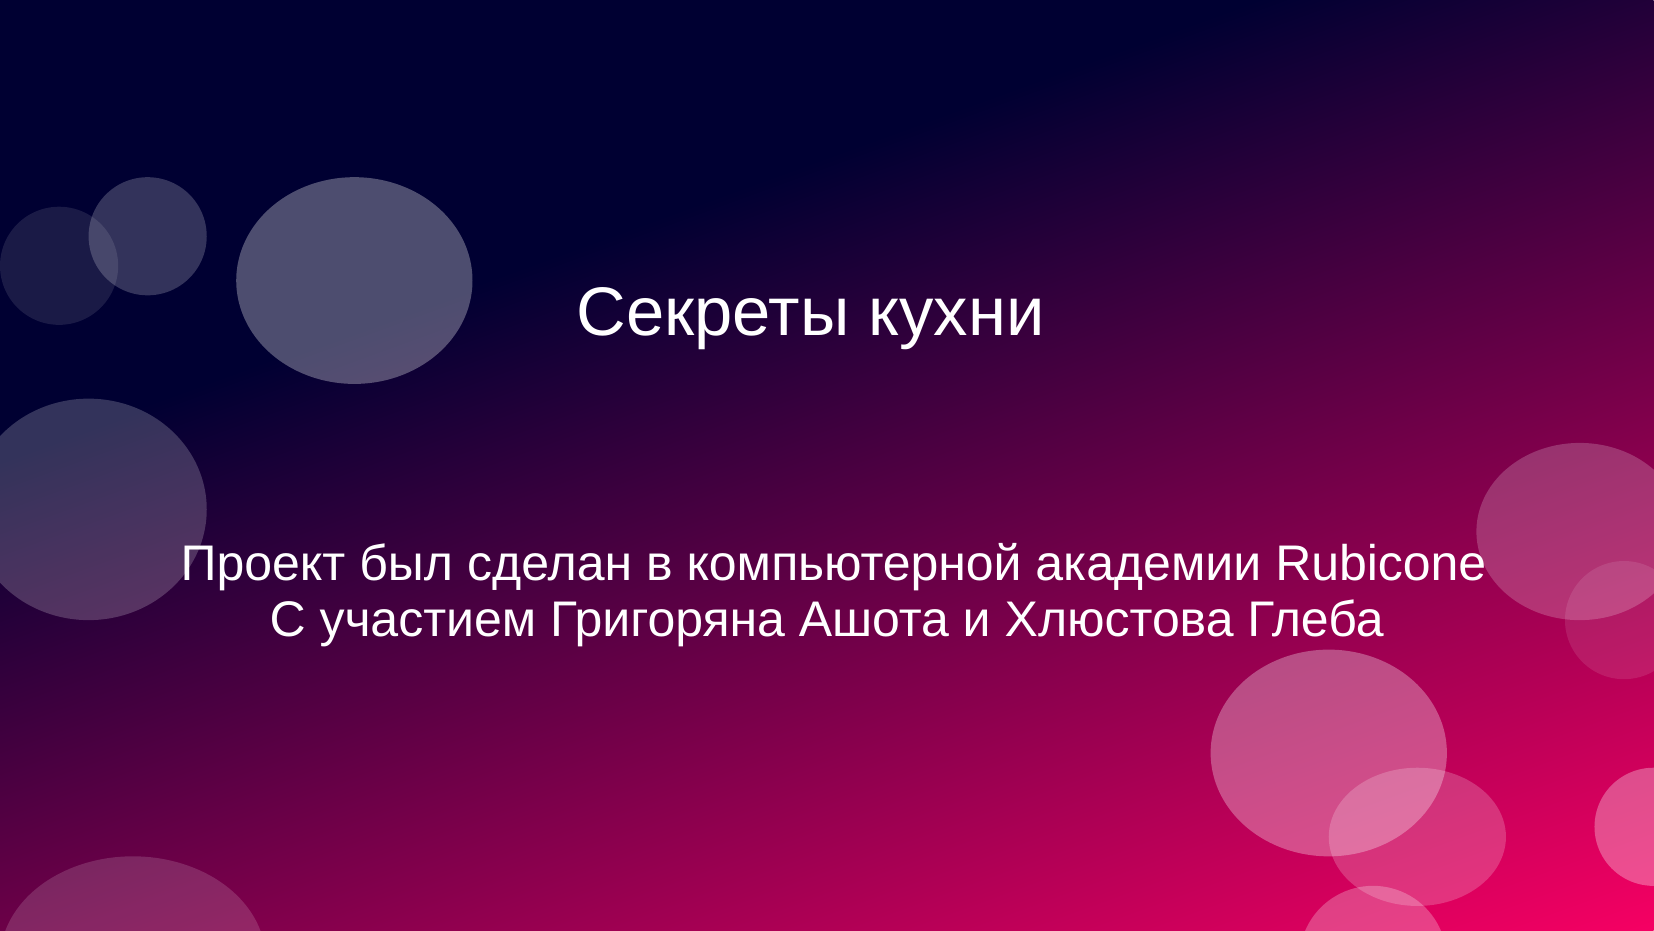

# Секреты кухни
 Проект был сделан в компьютерной академии Rubicone
С участием Григоряна Ашота и Хлюстова Глеба